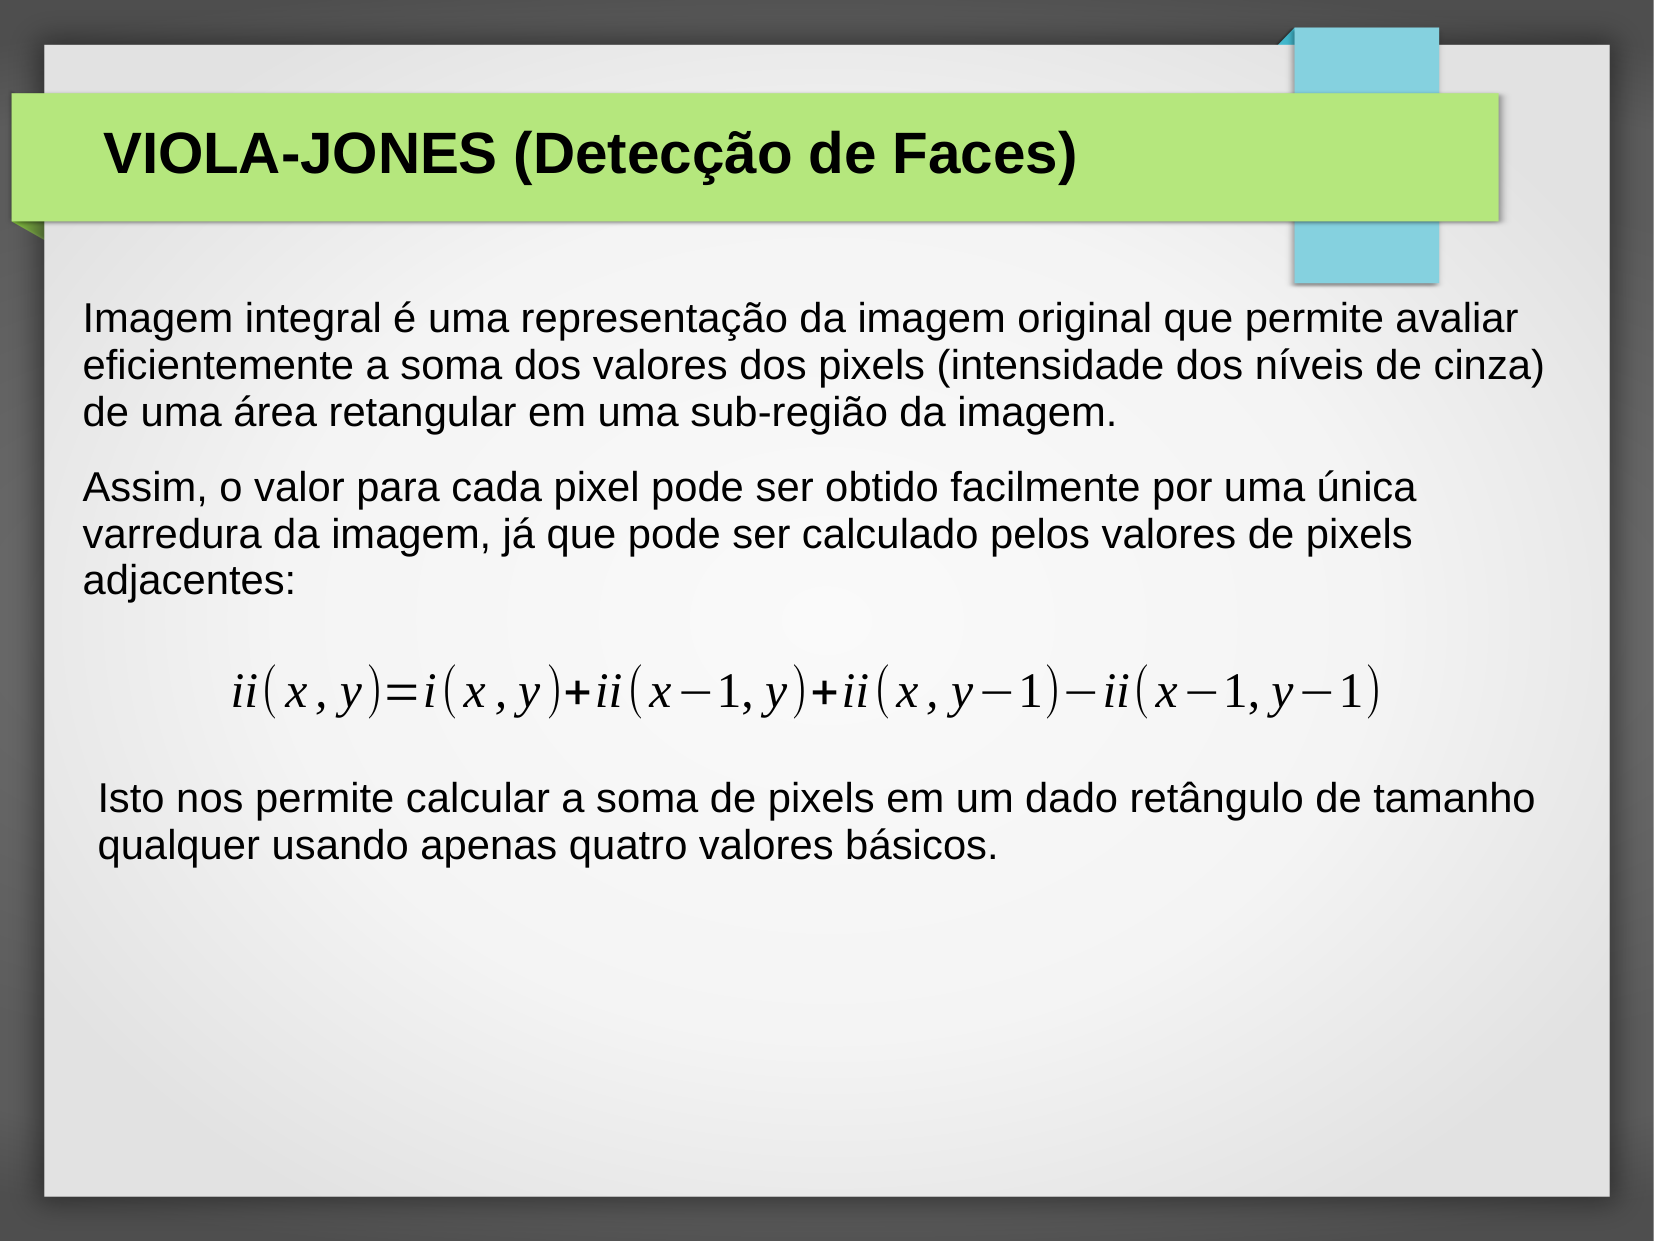

# VIOLA-JONES (Detecção de Faces)
Imagem integral é uma representação da imagem original que permite avaliar eficientemente a soma dos valores dos pixels (intensidade dos níveis de cinza) de uma área retangular em uma sub-região da imagem.
Assim, o valor para cada pixel pode ser obtido facilmente por uma única varredura da imagem, já que pode ser calculado pelos valores de pixels adjacentes:
Isto nos permite calcular a soma de pixels em um dado retângulo de tamanho
qualquer usando apenas quatro valores básicos.